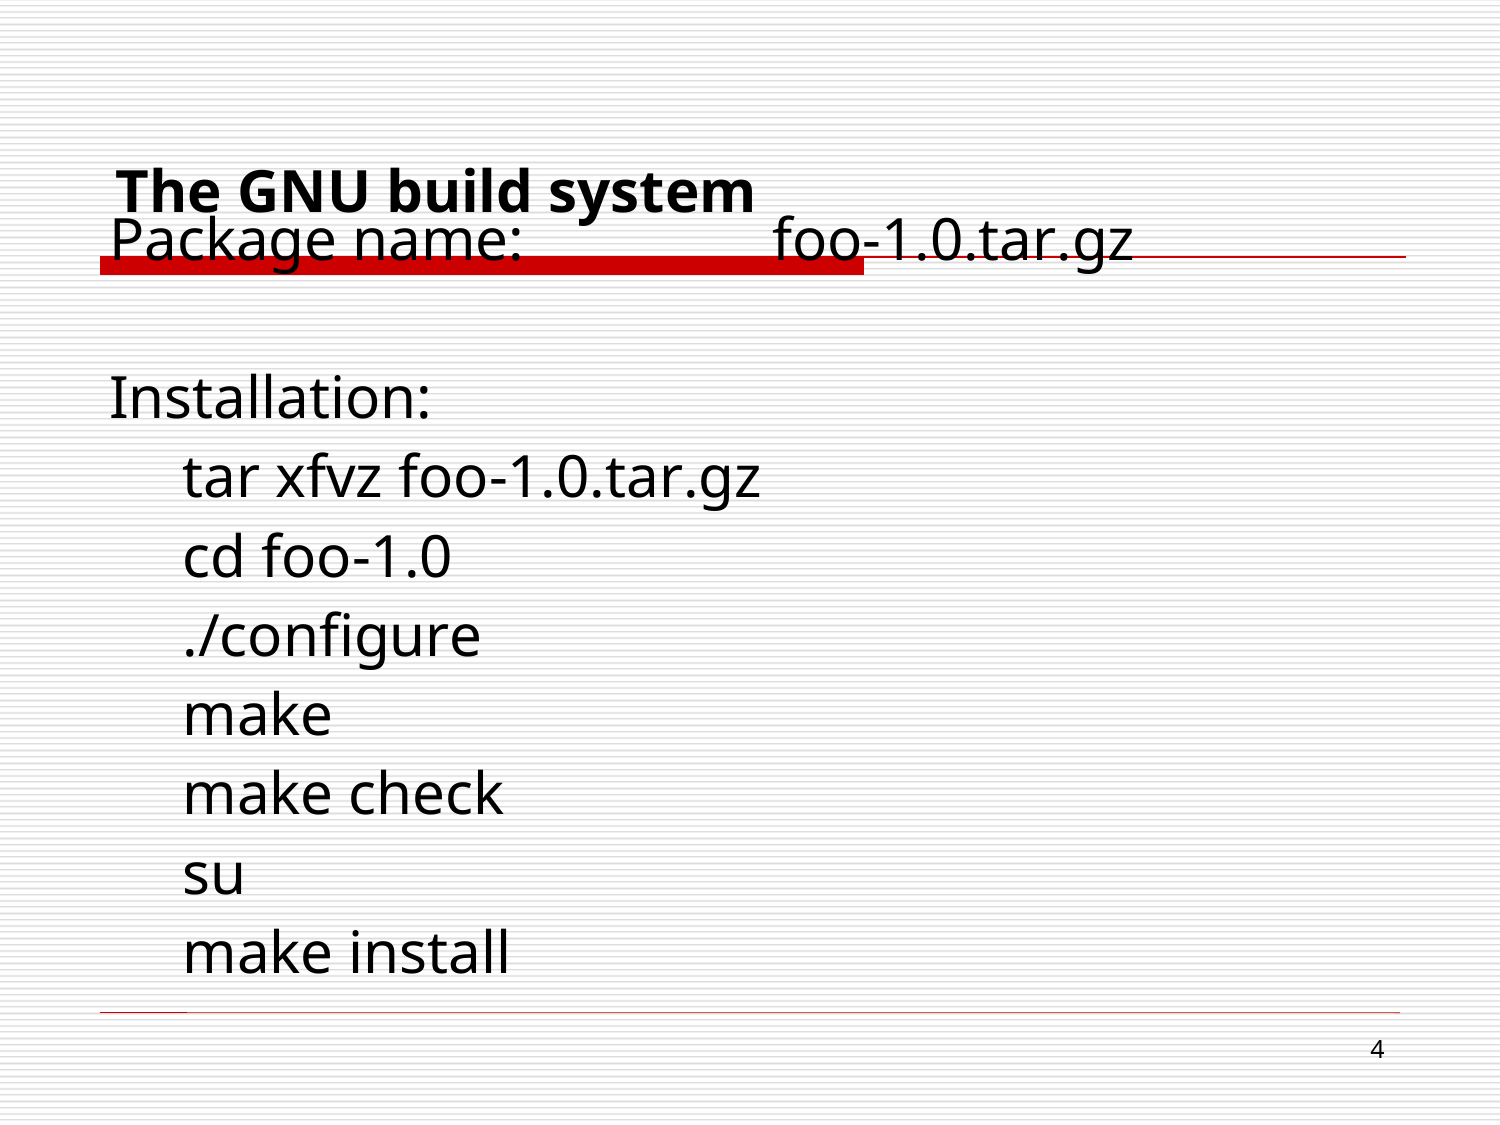

# The GNU build system
Package name:				foo-1.0.tar.gz
Installation:
	tar xfvz foo-1.0.tar.gz
	cd foo-1.0
	./configure
	make
	make check
	su
	make install
4